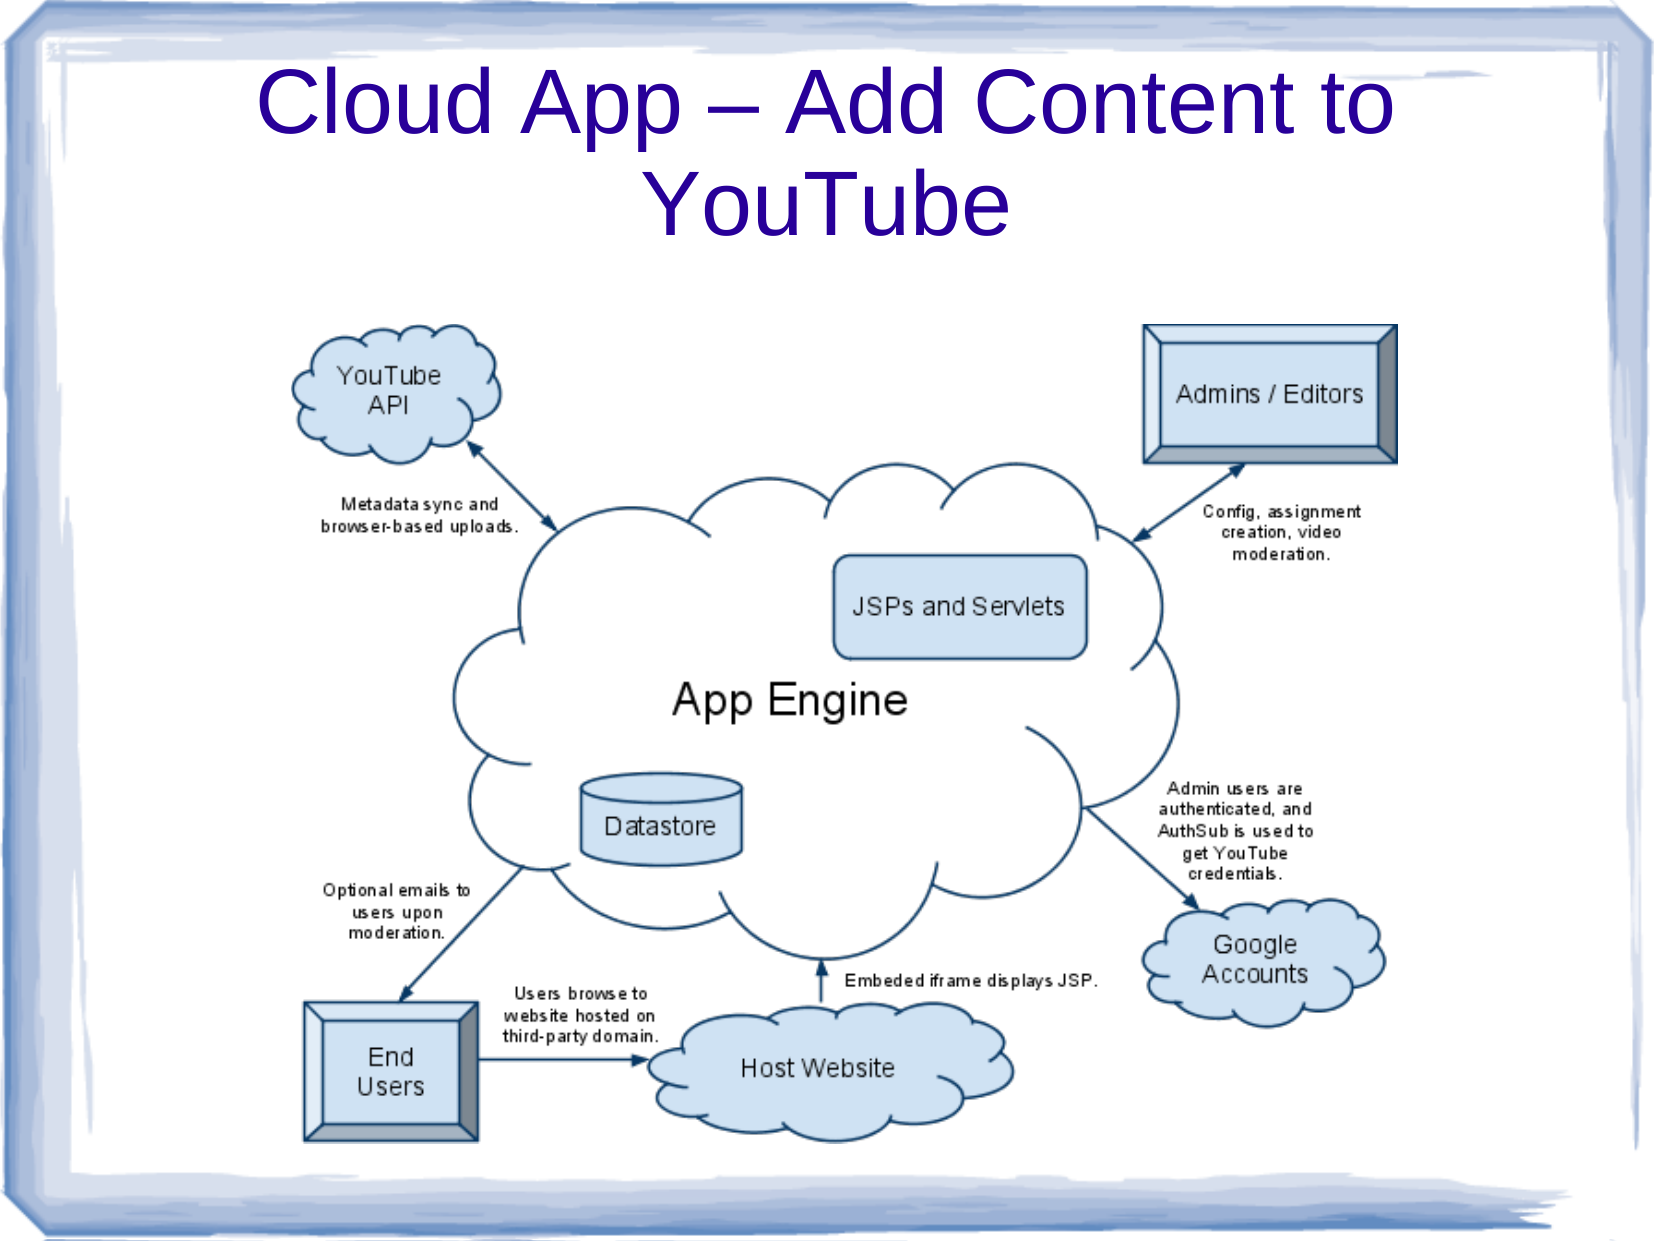

# Cloud App – Add Content to YouTube